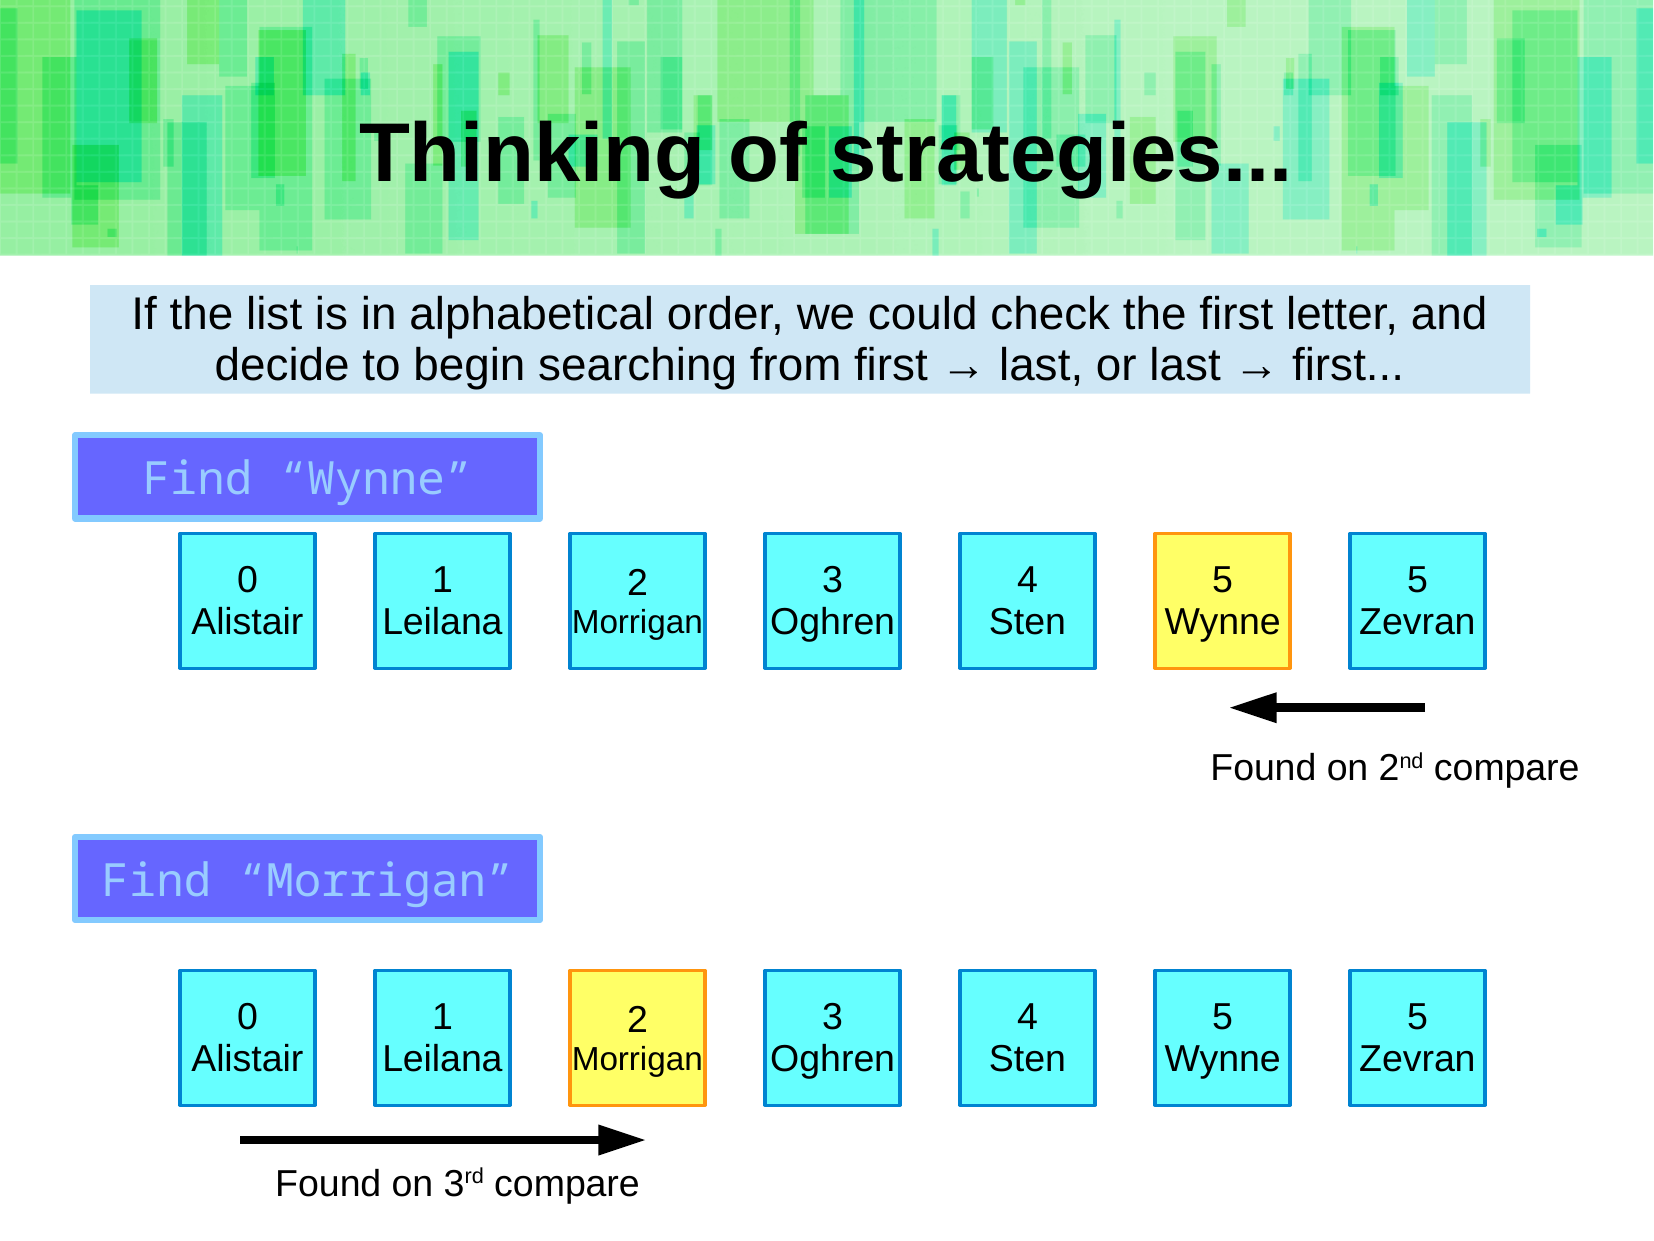

# Thinking of strategies...
If the list is in alphabetical order, we could check the first letter, and decide to begin searching from first → last, or last → first...
Find “Wynne”
0
Alistair
1
Leilana
2
Morrigan
3
Oghren
4
Sten
5
Wynne
5
Zevran
Found on 2nd compare
Find “Morrigan”
0
Alistair
1
Leilana
2
Morrigan
3
Oghren
4
Sten
5
Wynne
5
Zevran
Found on 3rd compare